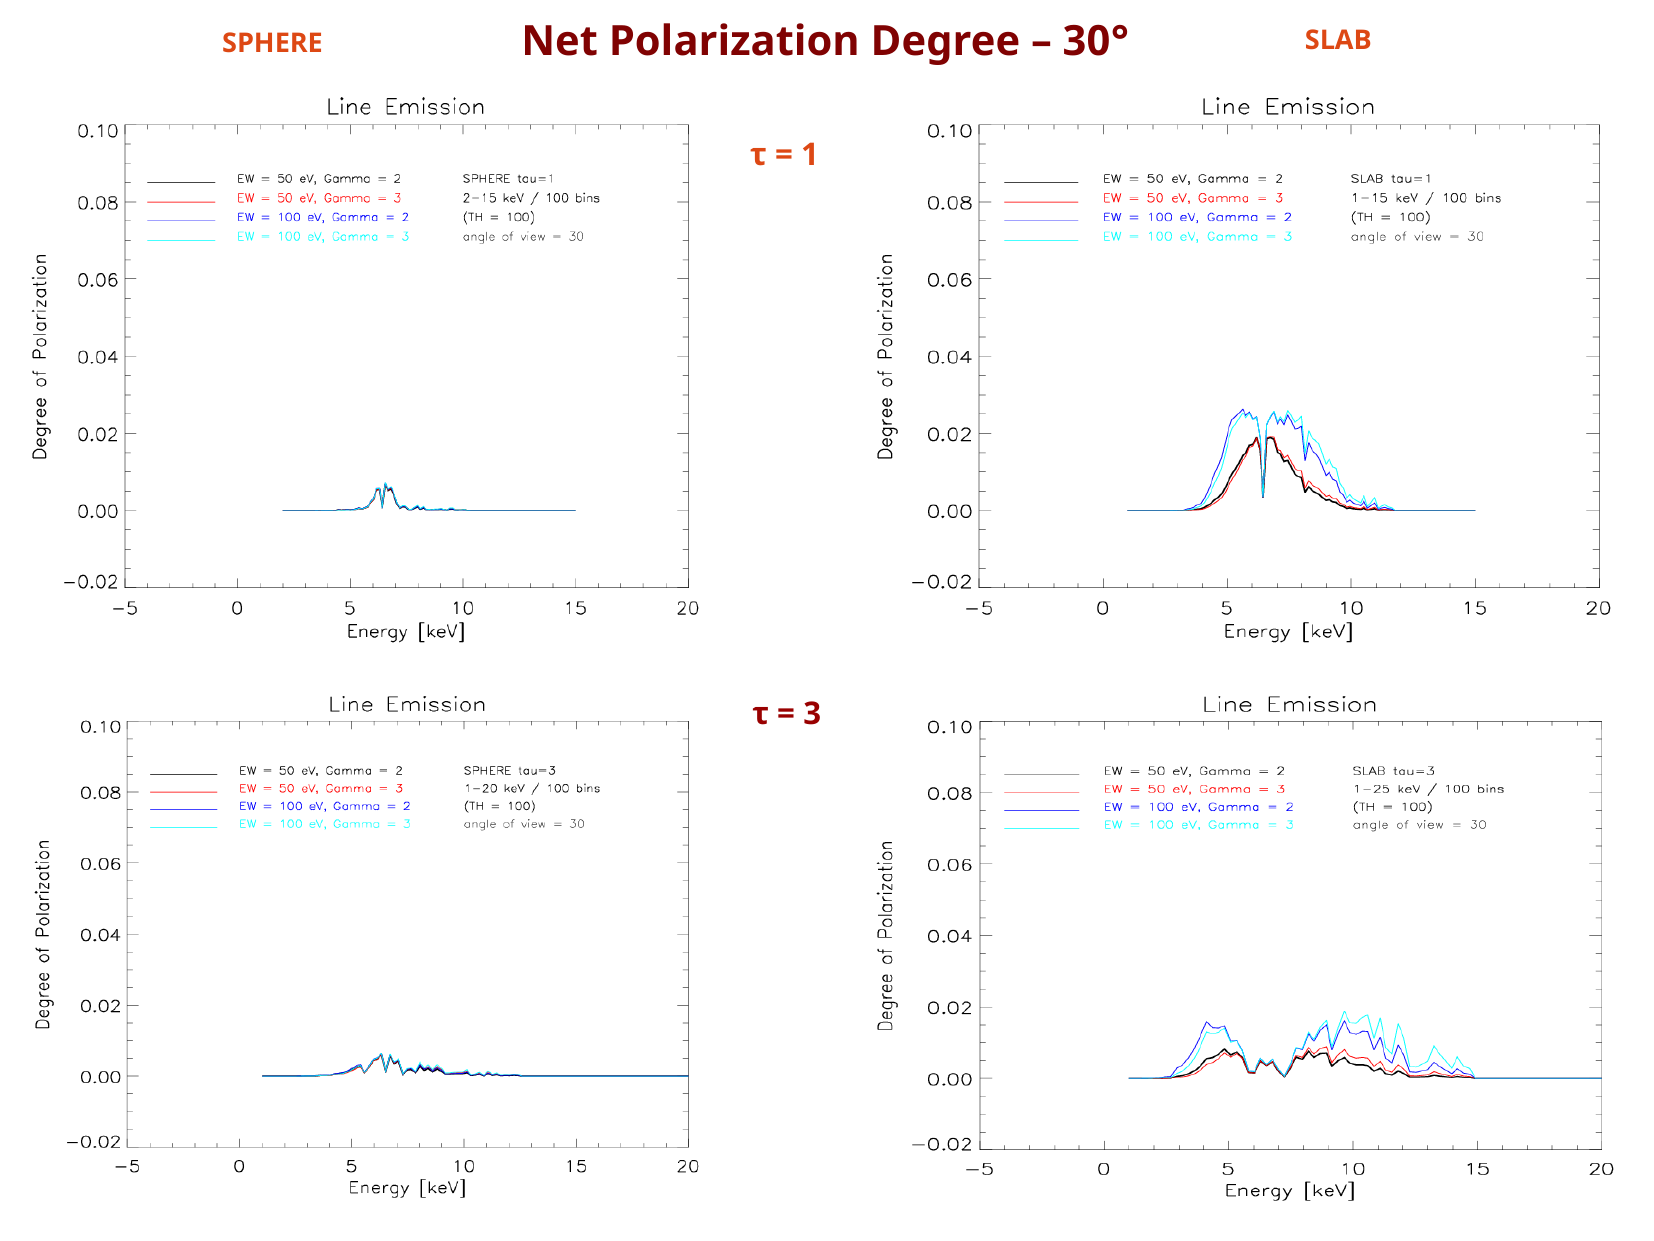

Net Polarization Degree – 30°
SLAB
SPHERE
τ = 1
τ = 3